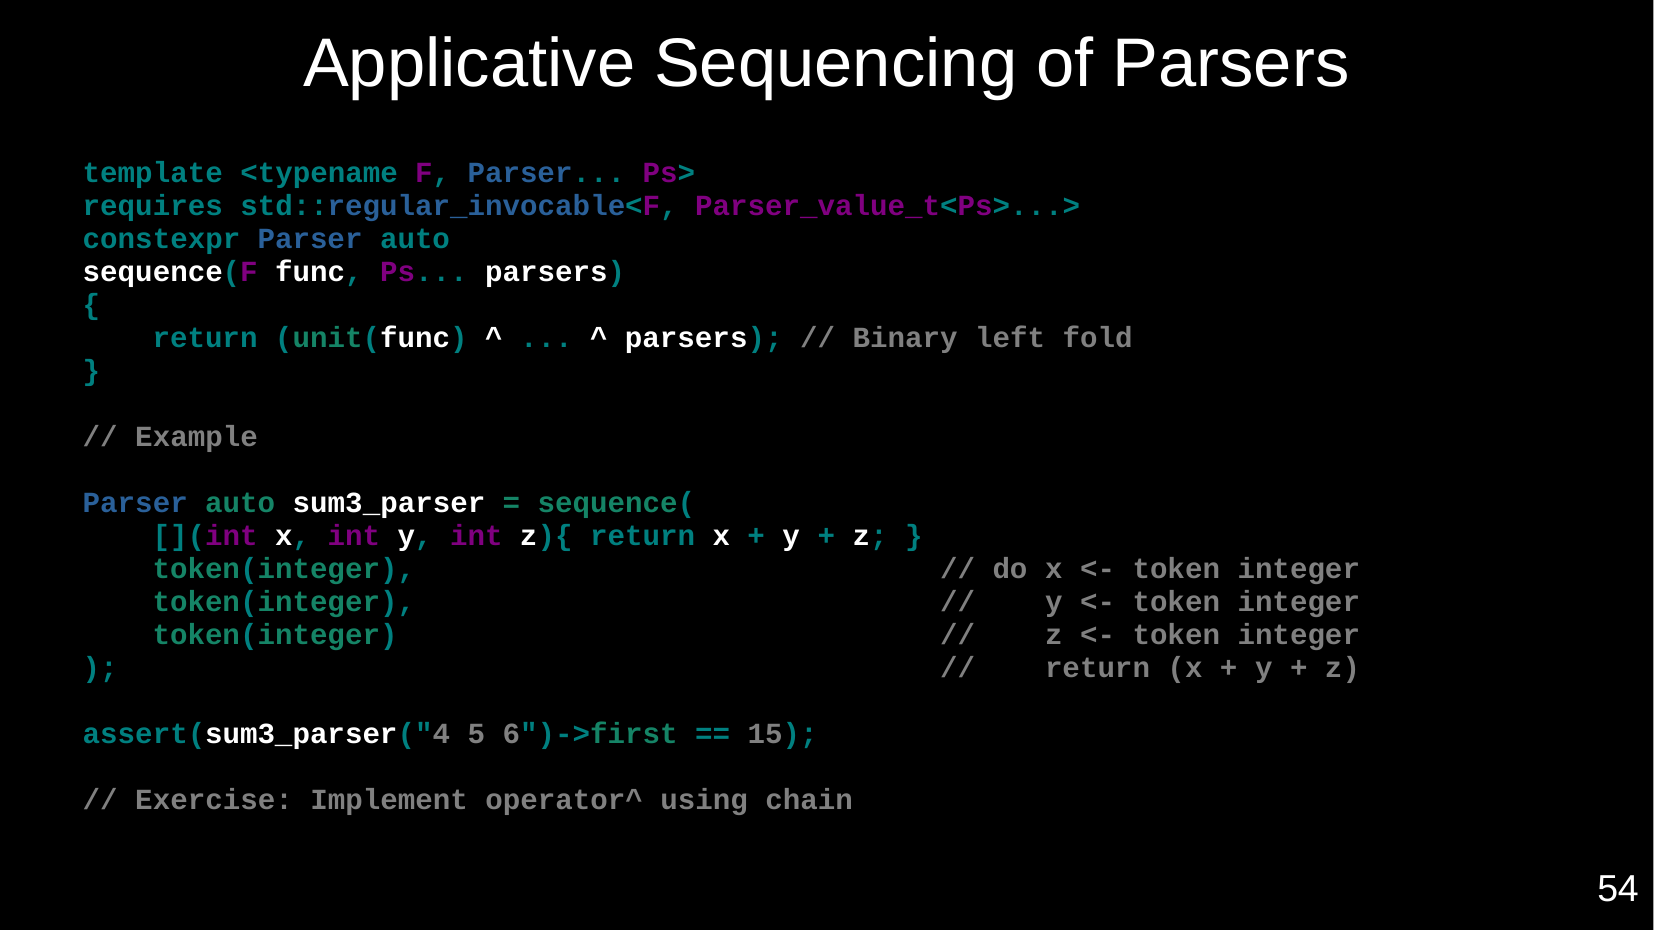

Applicative Sequencing of Parsers
# template <typename F, Parser... Ps>
requires std::regular_invocable<F, Parser_value_t<Ps>...>
constexpr Parser auto
sequence(F func, Ps... parsers)
{
 return (unit(func) ^ ... ^ parsers); // Binary left fold
}
// Example
Parser auto sum3_parser = sequence(
 [](int x, int y, int z){ return x + y + z; }
 token(integer), // do x <- token integer
 token(integer), // y <- token integer
 token(integer) // z <- token integer
); // return (x + y + z)
assert(sum3_parser("4 5 6")->first == 15);
// Exercise: Implement operator^ using chain